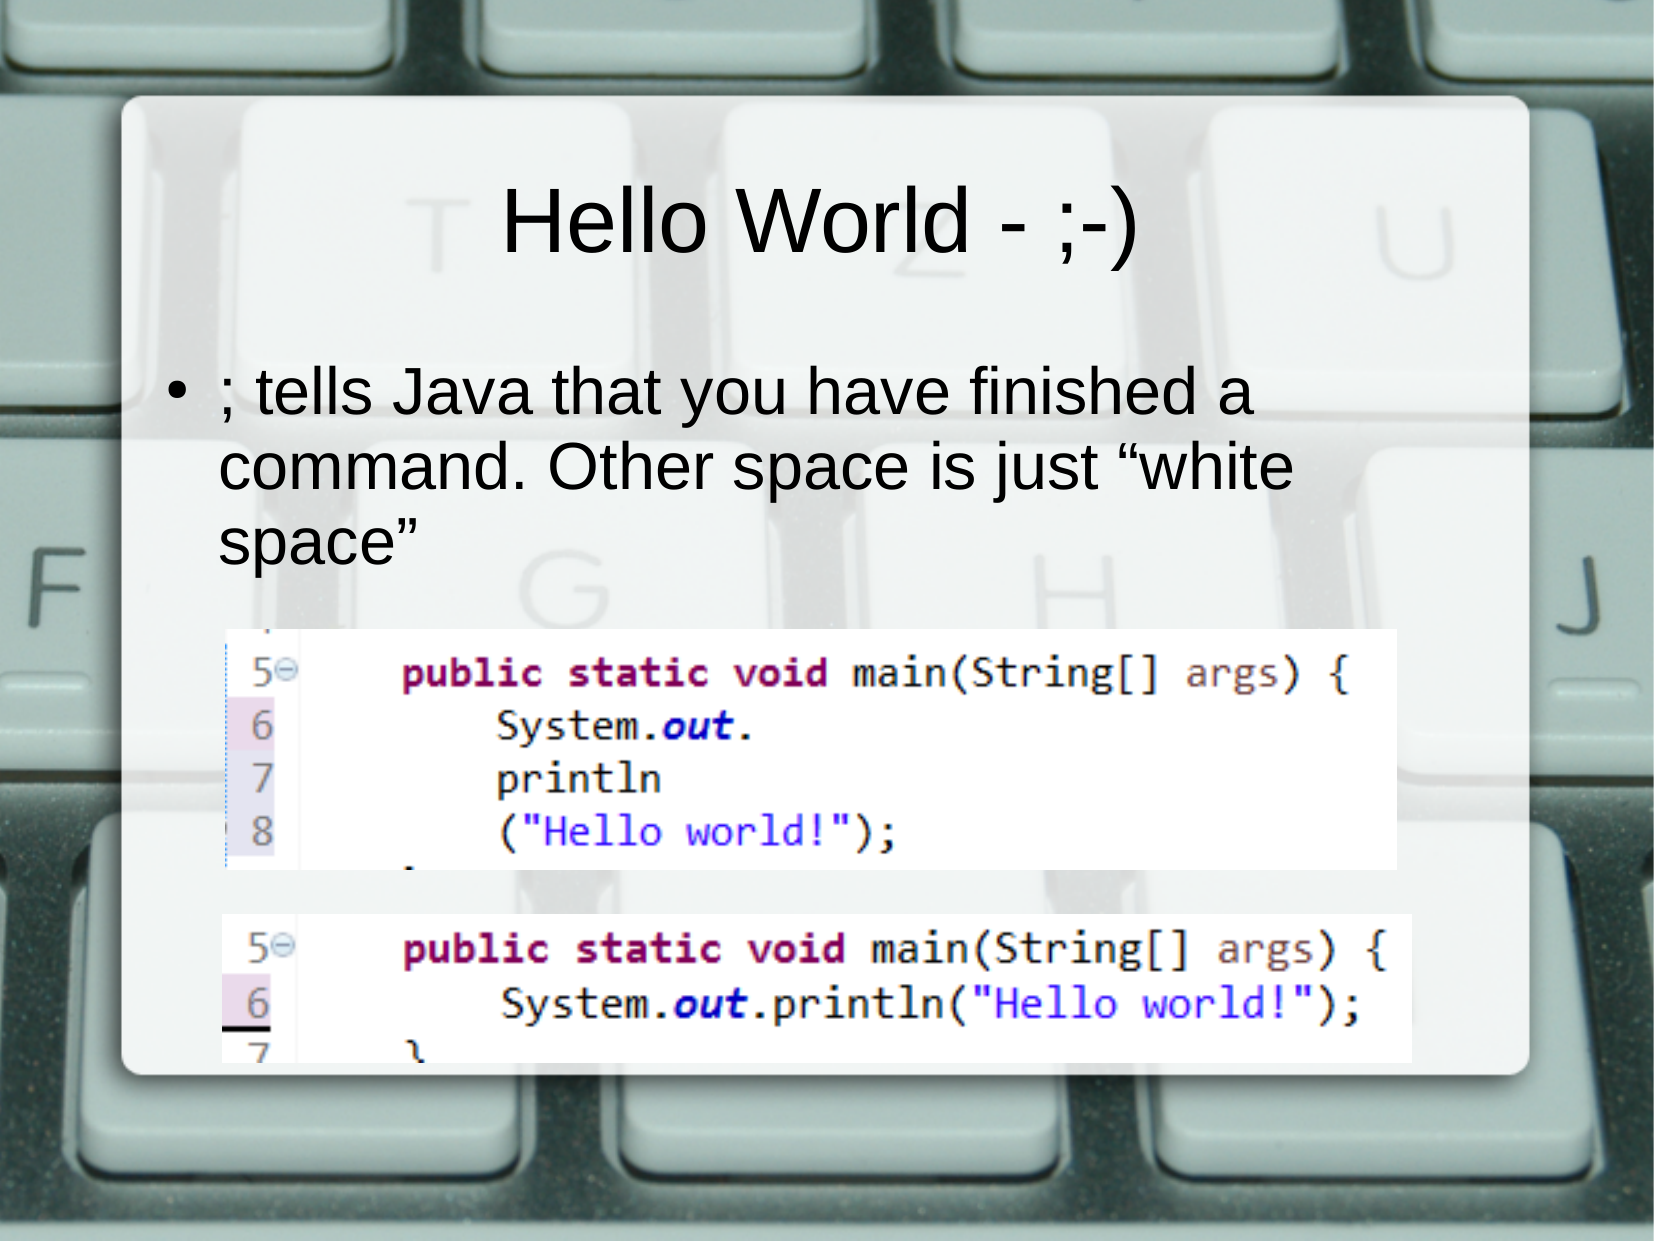

# Hello World - ;-)
; tells Java that you have finished a command. Other space is just “white space”